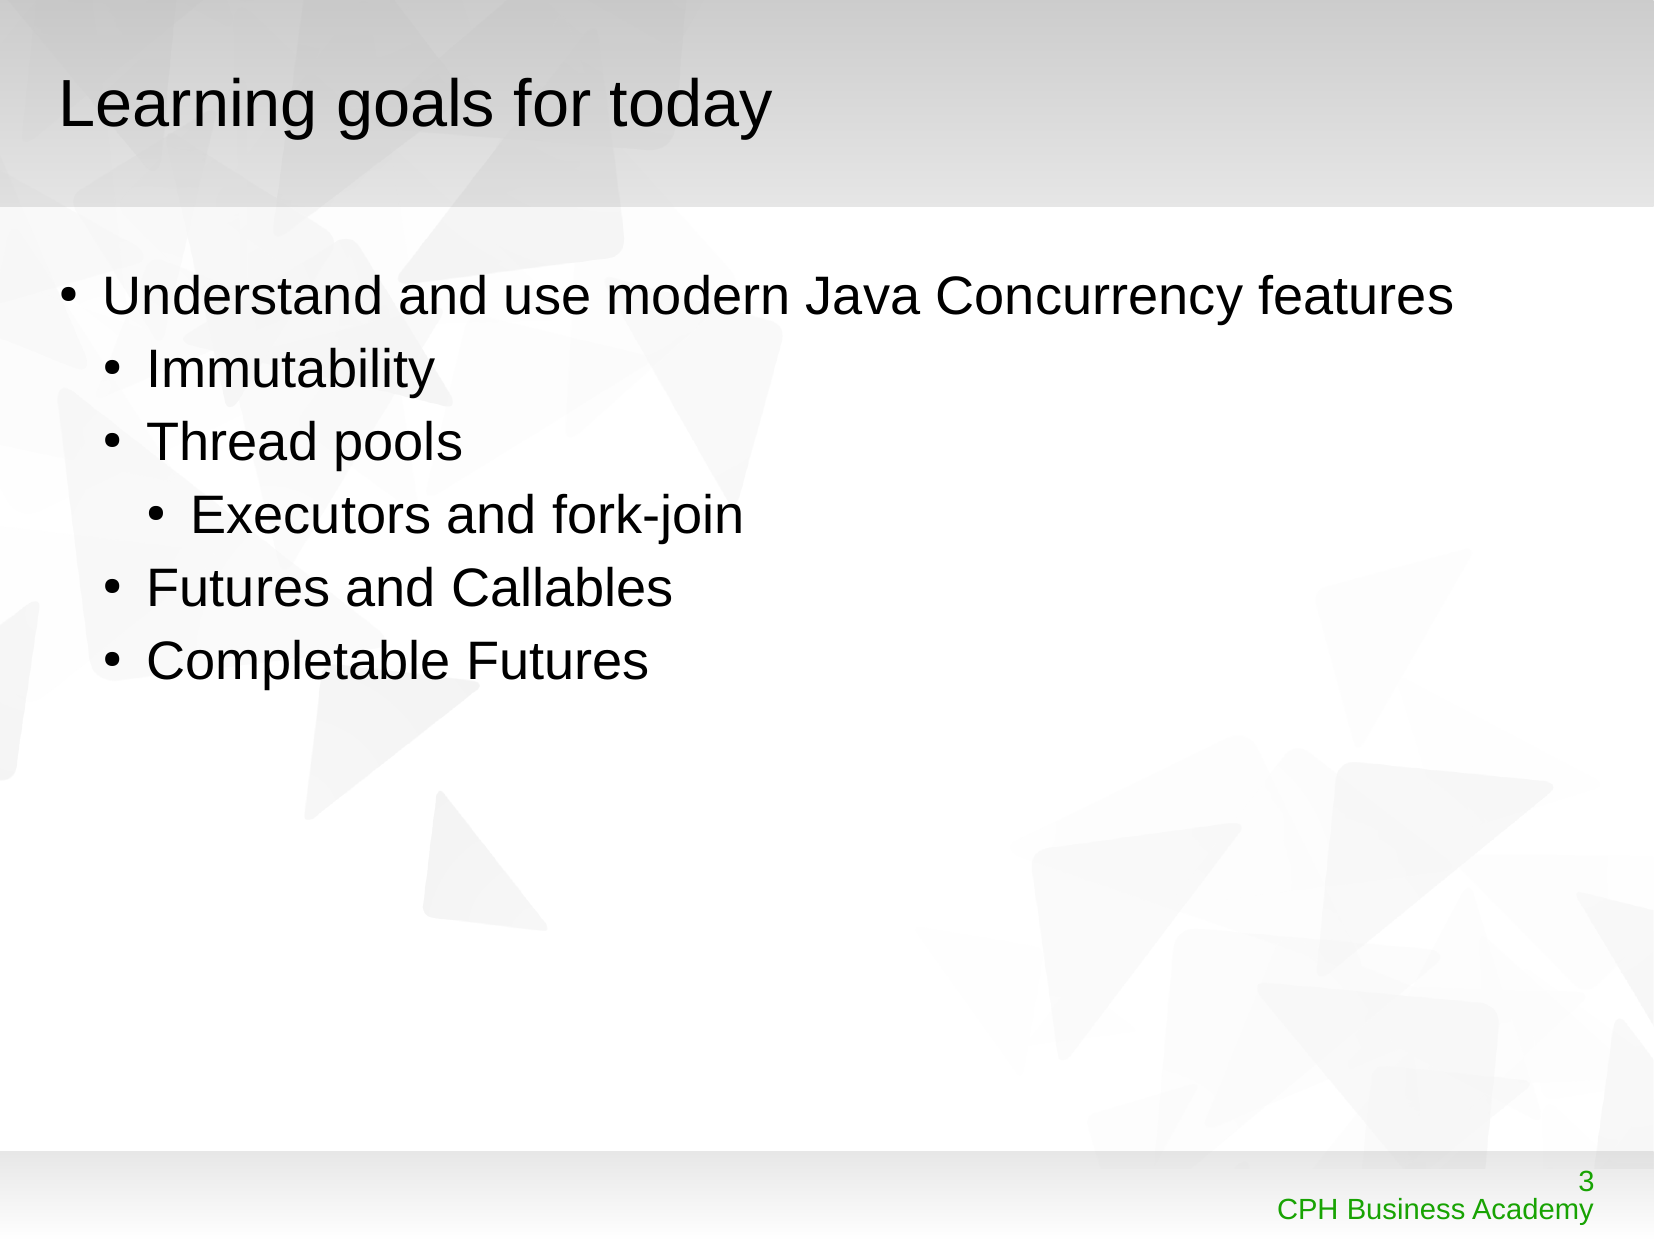

# Learning goals for today
Understand and use modern Java Concurrency features
Immutability
Thread pools
Executors and fork-join
Futures and Callables
Completable Futures
3
CPH Business Academy